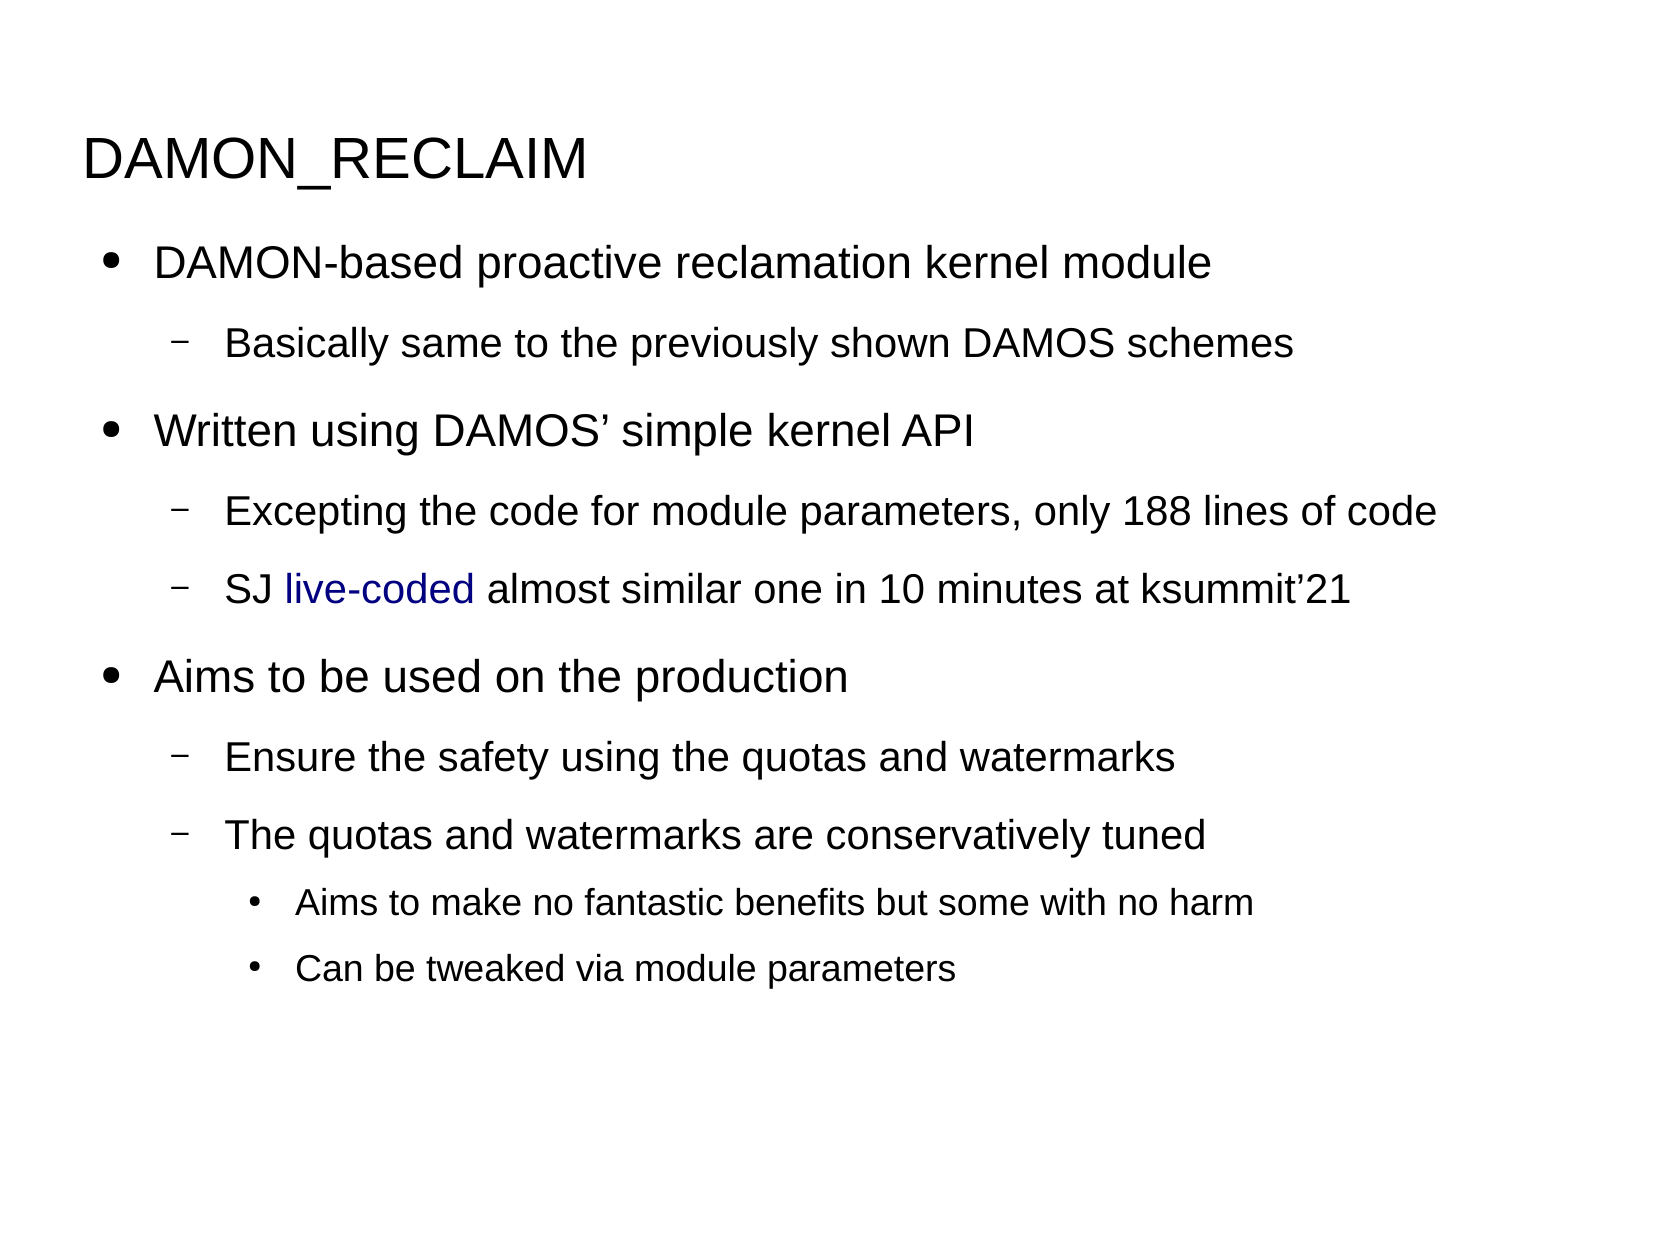

# DAMON_RECLAIM
DAMON-based proactive reclamation kernel module
Basically same to the previously shown DAMOS schemes
Written using DAMOS’ simple kernel API
Excepting the code for module parameters, only 188 lines of code
SJ live-coded almost similar one in 10 minutes at ksummit’21
Aims to be used on the production
Ensure the safety using the quotas and watermarks
The quotas and watermarks are conservatively tuned
Aims to make no fantastic benefits but some with no harm
Can be tweaked via module parameters